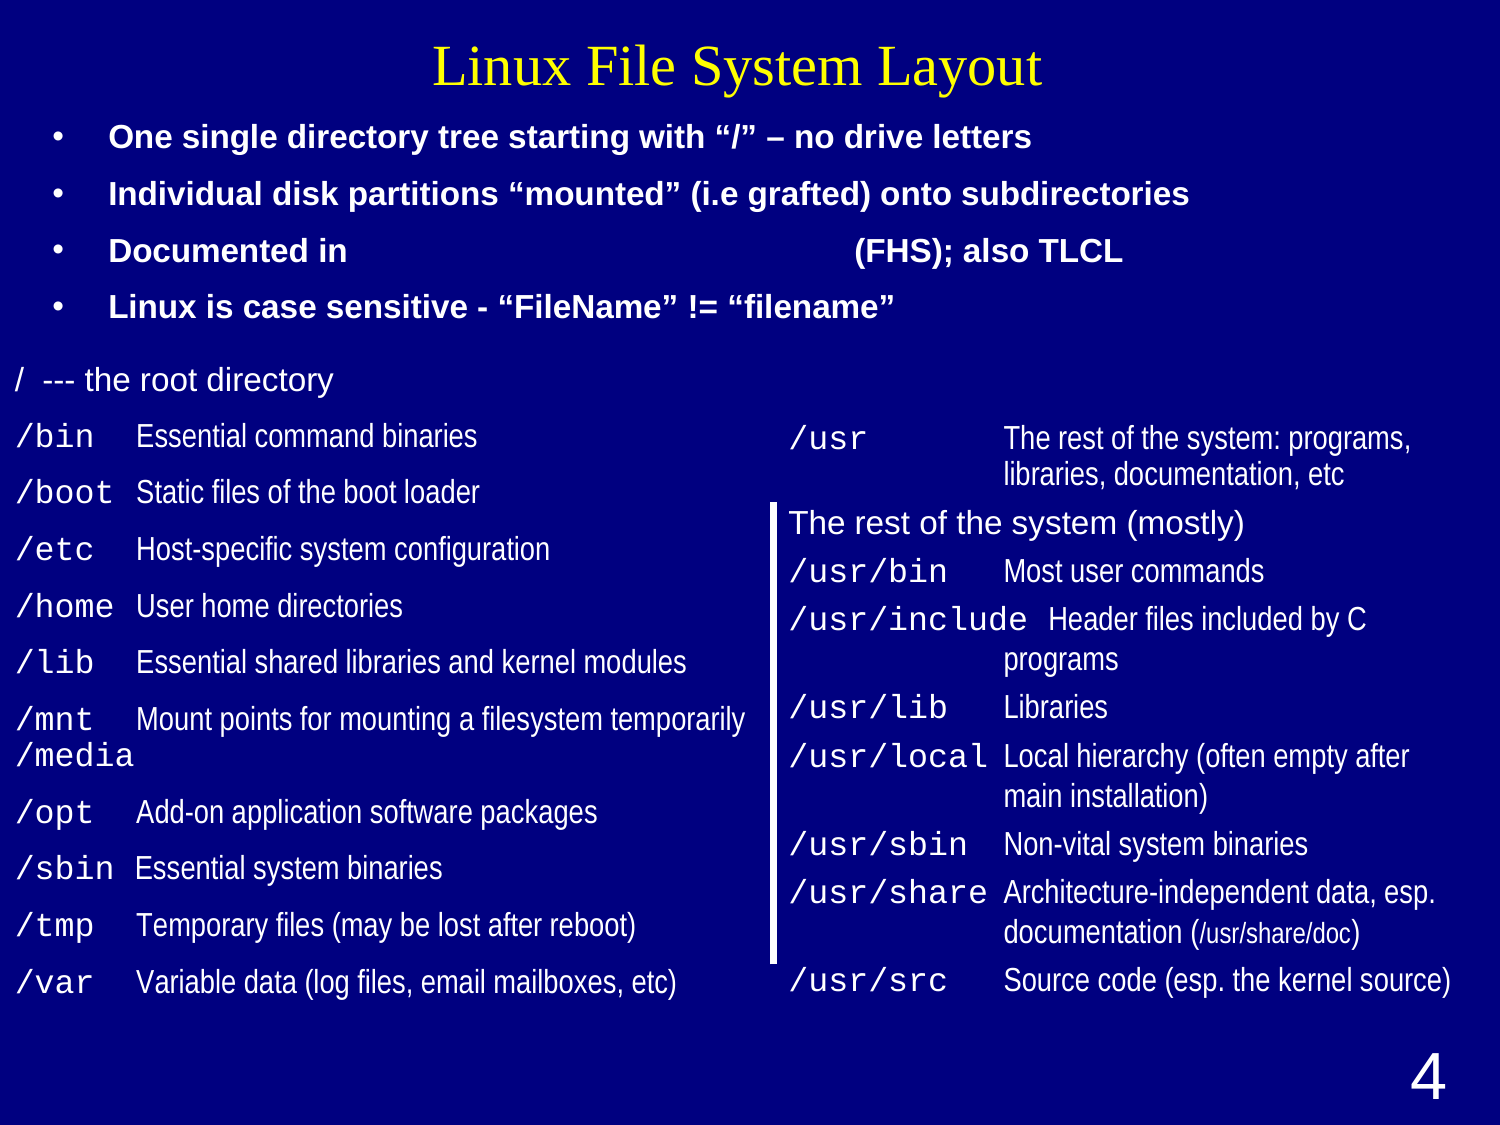

# Linux File System Layout
One single directory tree starting with “/” – no drive letters
Individual disk partitions “mounted” (i.e grafted) onto subdirectories
Documented in Filesystem Heirarchy Standard (FHS); also TLCL Table 3-4
Linux is case sensitive - “FileName” != “filename”
/ --- the root directory
/bin	Essential command binaries
/boot	Static files of the boot loader
/etc	Host-specific system configuration
/home	User home directories
/lib	Essential shared libraries and kernel modules
/mnt	Mount points for mounting a filesystem temporarily
/media
/opt	Add-on application software packages
/sbin Essential system binaries
/tmp	Temporary files (may be lost after reboot)
/var	Variable data (log files, email mailboxes, etc)
/usr	The rest of the system: programs, libraries, documentation, etc
The rest of the system (mostly)
/usr/bin	Most user commands
/usr/include Header files included by C programs
/usr/lib	Libraries
/usr/local	Local hierarchy (often empty after main installation)
/usr/sbin	Non-vital system binaries
/usr/share	Architecture-independent data, esp. documentation (/usr/share/doc)
/usr/src	Source code (esp. the kernel source)